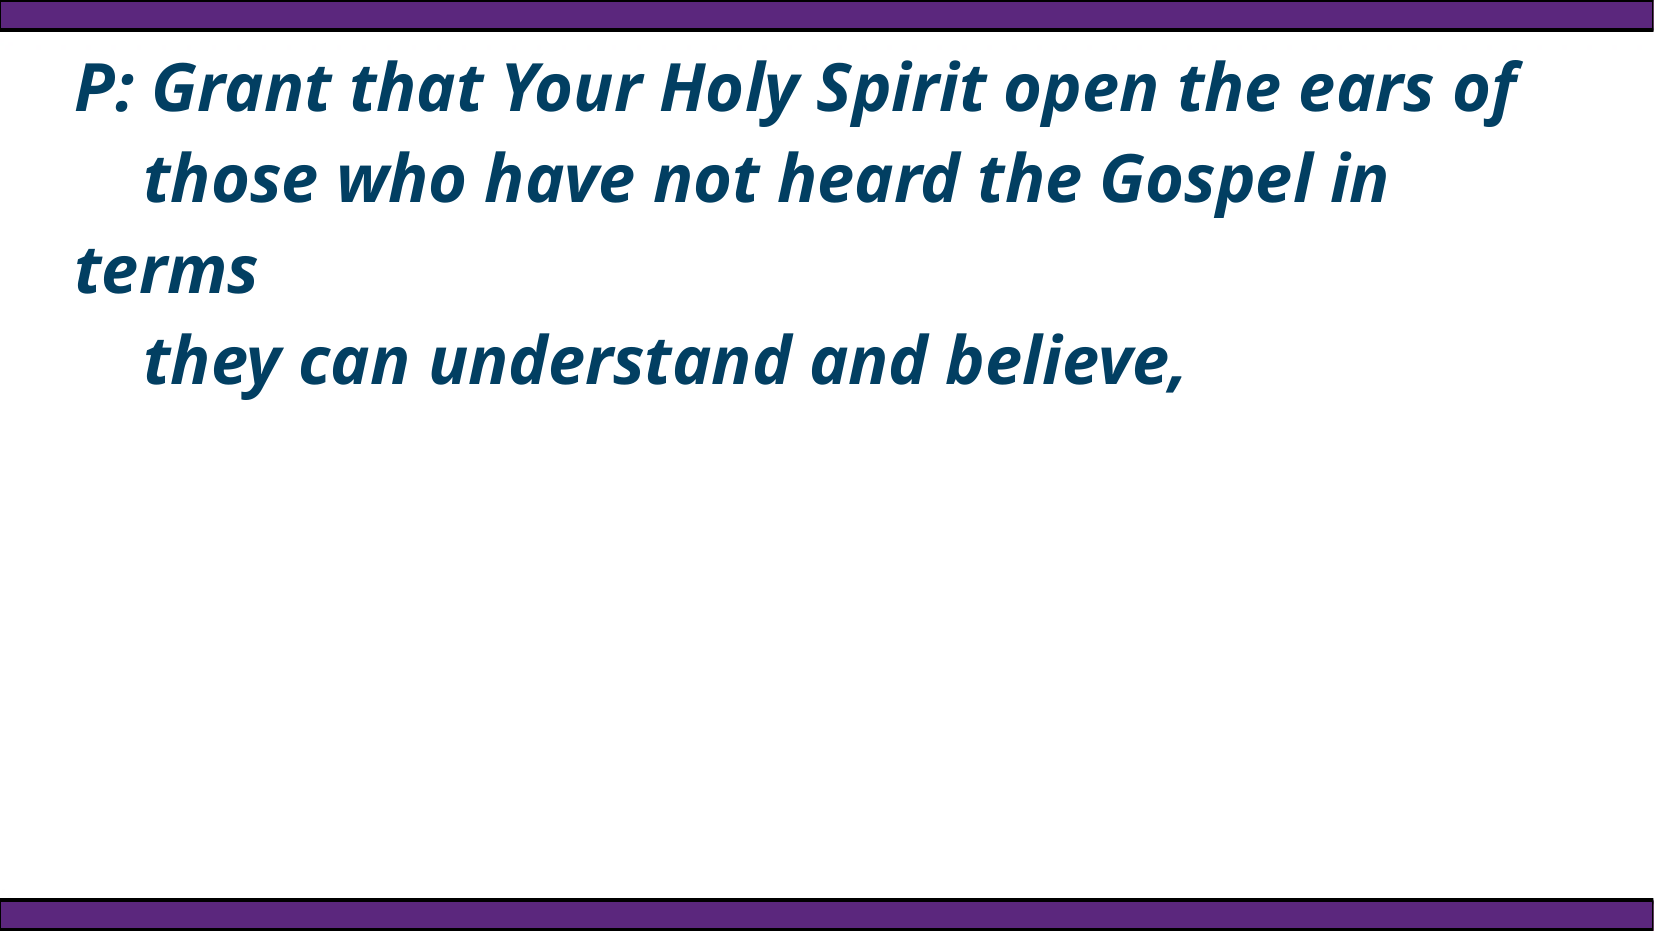

P: Grant that Your Holy Spirit open the ears of
 those who have not heard the Gospel in terms
 they can understand and believe,